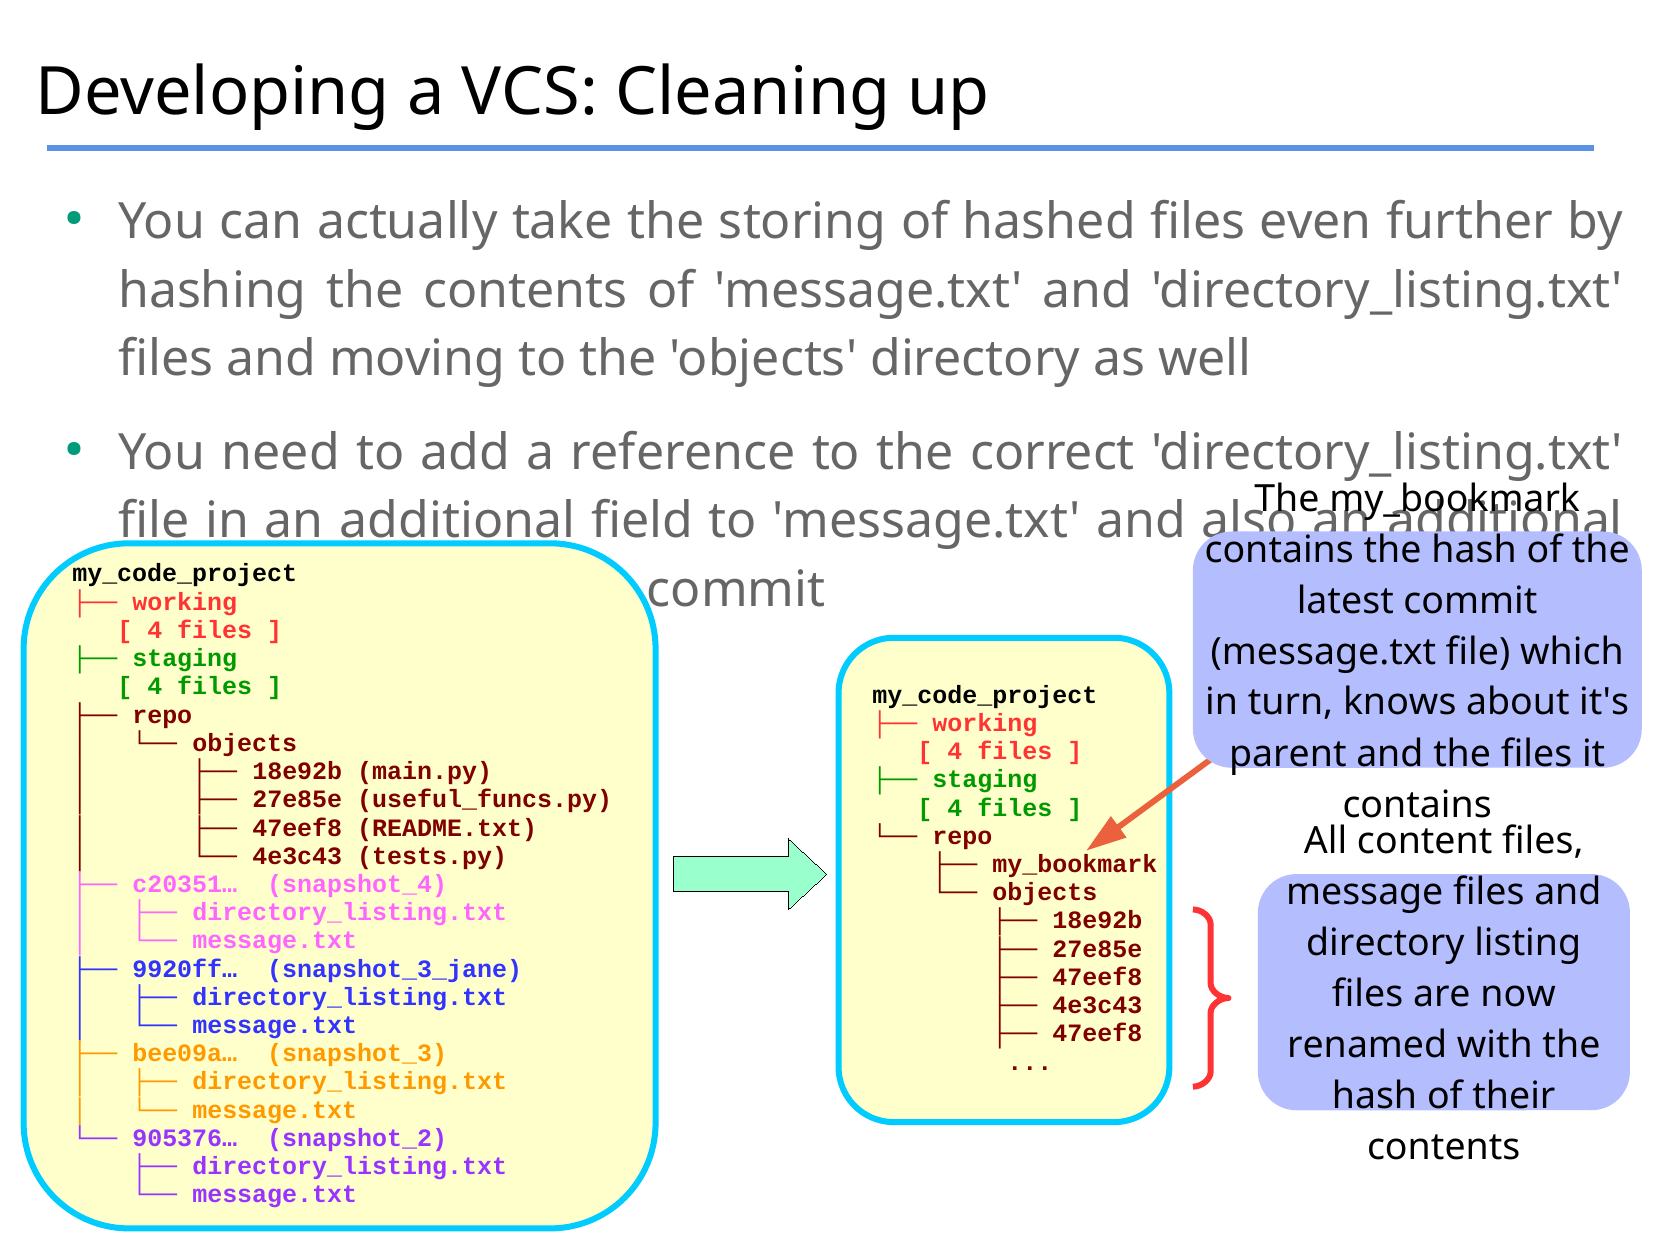

# Developing a VCS: Cleaning up
You can actually take the storing of hashed files even further by hashing the contents of 'message.txt' and 'directory_listing.txt' files and moving to the 'objects' directory as well
You need to add a reference to the correct 'directory_listing.txt' file in an additional field to 'message.txt' and also an additional file to point to the last commit
The my_bookmark contains the hash of the latest commit (message.txt file) which in turn, knows about it's parent and the files it contains
my_code_project
├── working
 [ 4 files ]
├── staging
 [ 4 files ]
├── repo
│ └── objects
│ ├── 18e92b (main.py)
│ ├── 27e85e (useful_funcs.py)
│ ├── 47eef8 (README.txt)
│ └── 4e3c43 (tests.py)
├── c20351… (snapshot_4)
│ ├── directory_listing.txt
│ └── message.txt
├── 9920ff… (snapshot_3_jane)
│ ├── directory_listing.txt
│ └── message.txt
├── bee09a… (snapshot_3)
│ ├── directory_listing.txt
│ └── message.txt
└── 905376… (snapshot_2)
 ├── directory_listing.txt
 └── message.txt
my_code_project
├── working
 [ 4 files ]
├── staging
 [ 4 files ]
└── repo
 ├── my_bookmark
 └── objects
 ├── 18e92b
 ├── 27e85e
 ├── 47eef8
 ├── 4e3c43
 ├── 47eef8
 ...
All content files, message files and directory listing files are now renamed with the hash of their contents